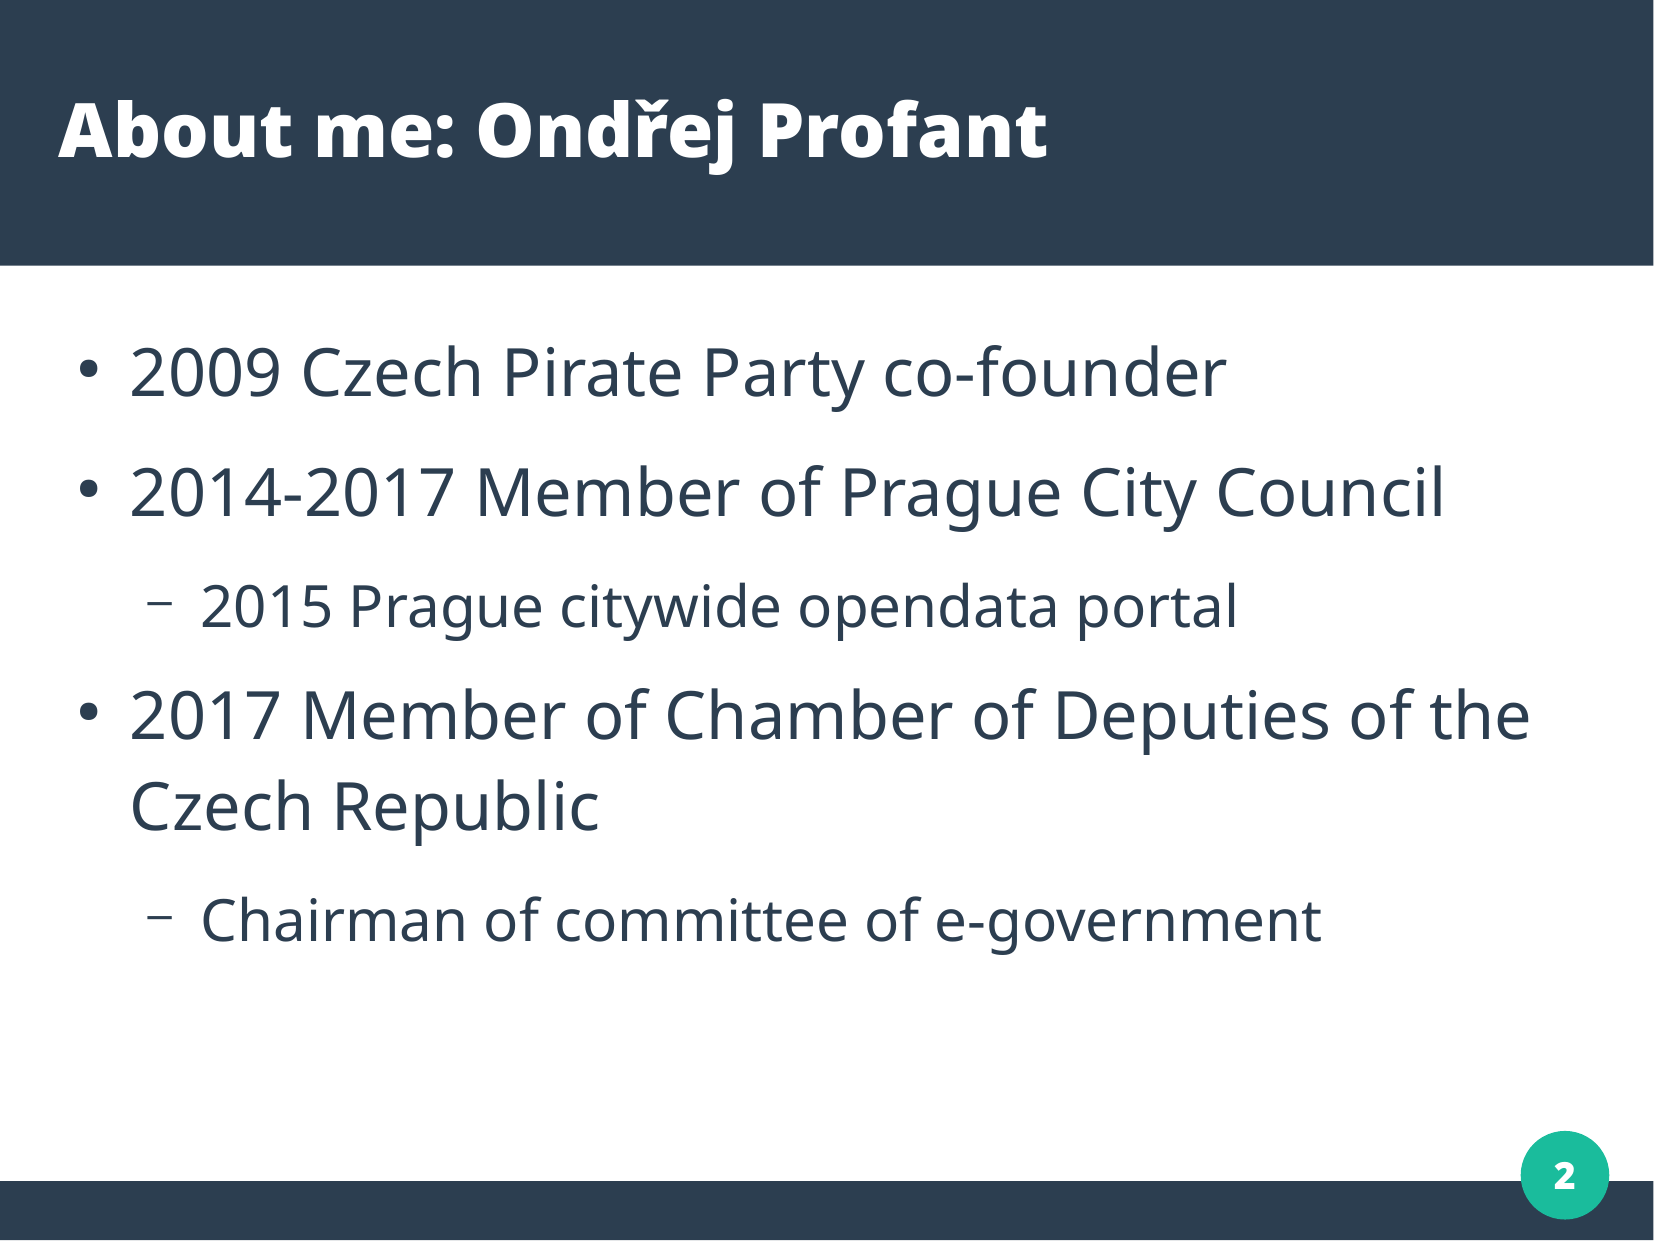

# About me: Ondřej Profant
2009 Czech Pirate Party co-founder
2014-2017 Member of Prague City Council
2015 Prague citywide opendata portal
2017 Member of Chamber of Deputies of the Czech Republic
Chairman of committee of e-government
2